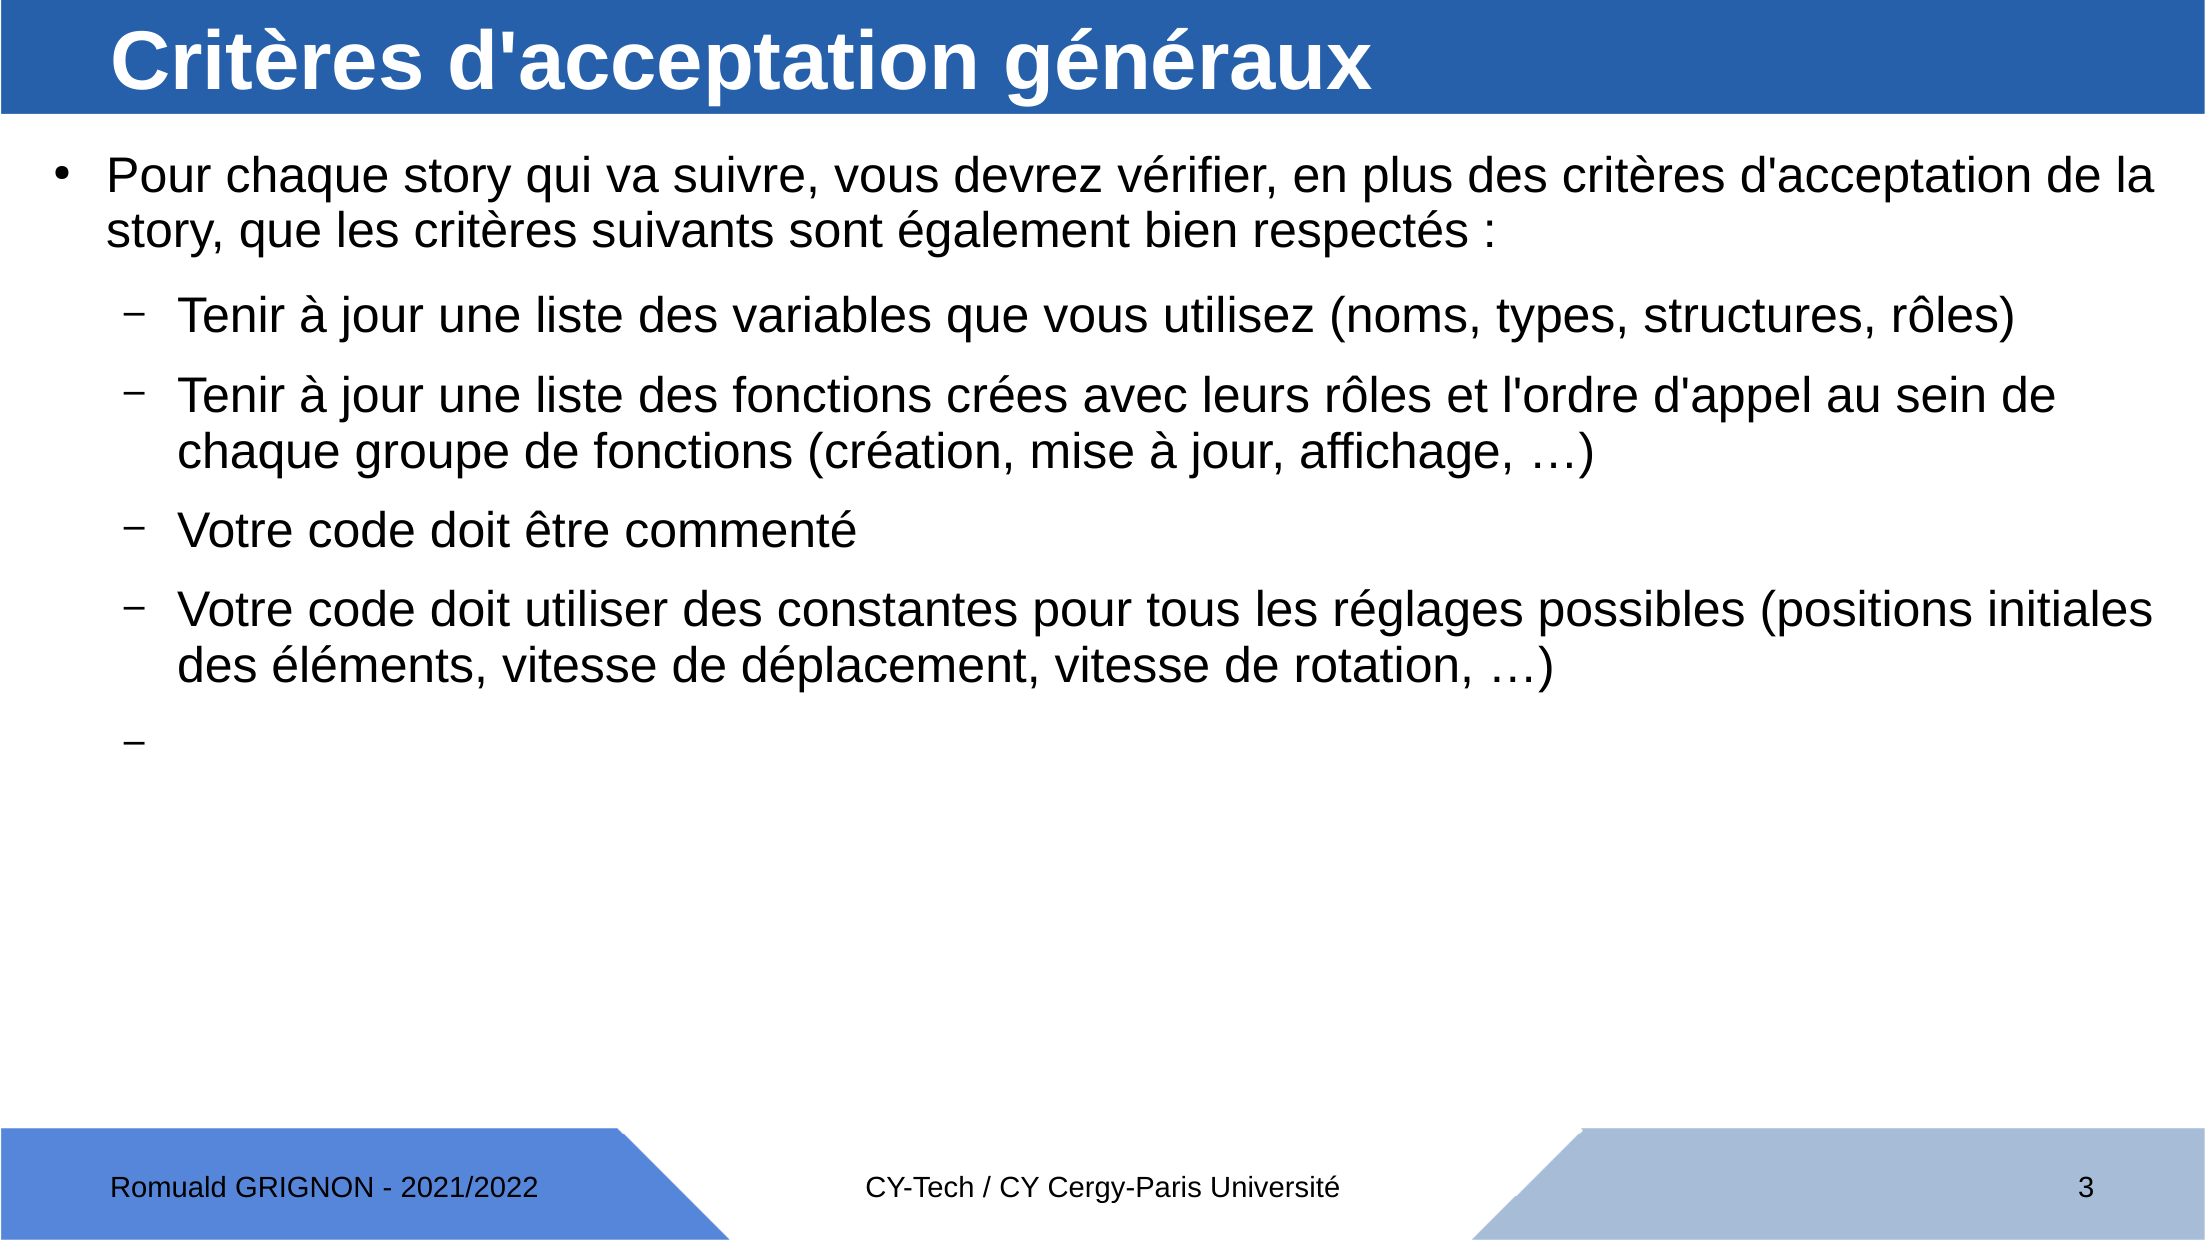

# Critères d'acceptation généraux
Pour chaque story qui va suivre, vous devrez vérifier, en plus des critères d'acceptation de la story, que les critères suivants sont également bien respectés :
Tenir à jour une liste des variables que vous utilisez (noms, types, structures, rôles)
Tenir à jour une liste des fonctions crées avec leurs rôles et l'ordre d'appel au sein de chaque groupe de fonctions (création, mise à jour, affichage, …)
Votre code doit être commenté
Votre code doit utiliser des constantes pour tous les réglages possibles (positions initiales des éléments, vitesse de déplacement, vitesse de rotation, …)
Romuald GRIGNON - 2021/2022
CY-Tech / CY Cergy-Paris Université
3